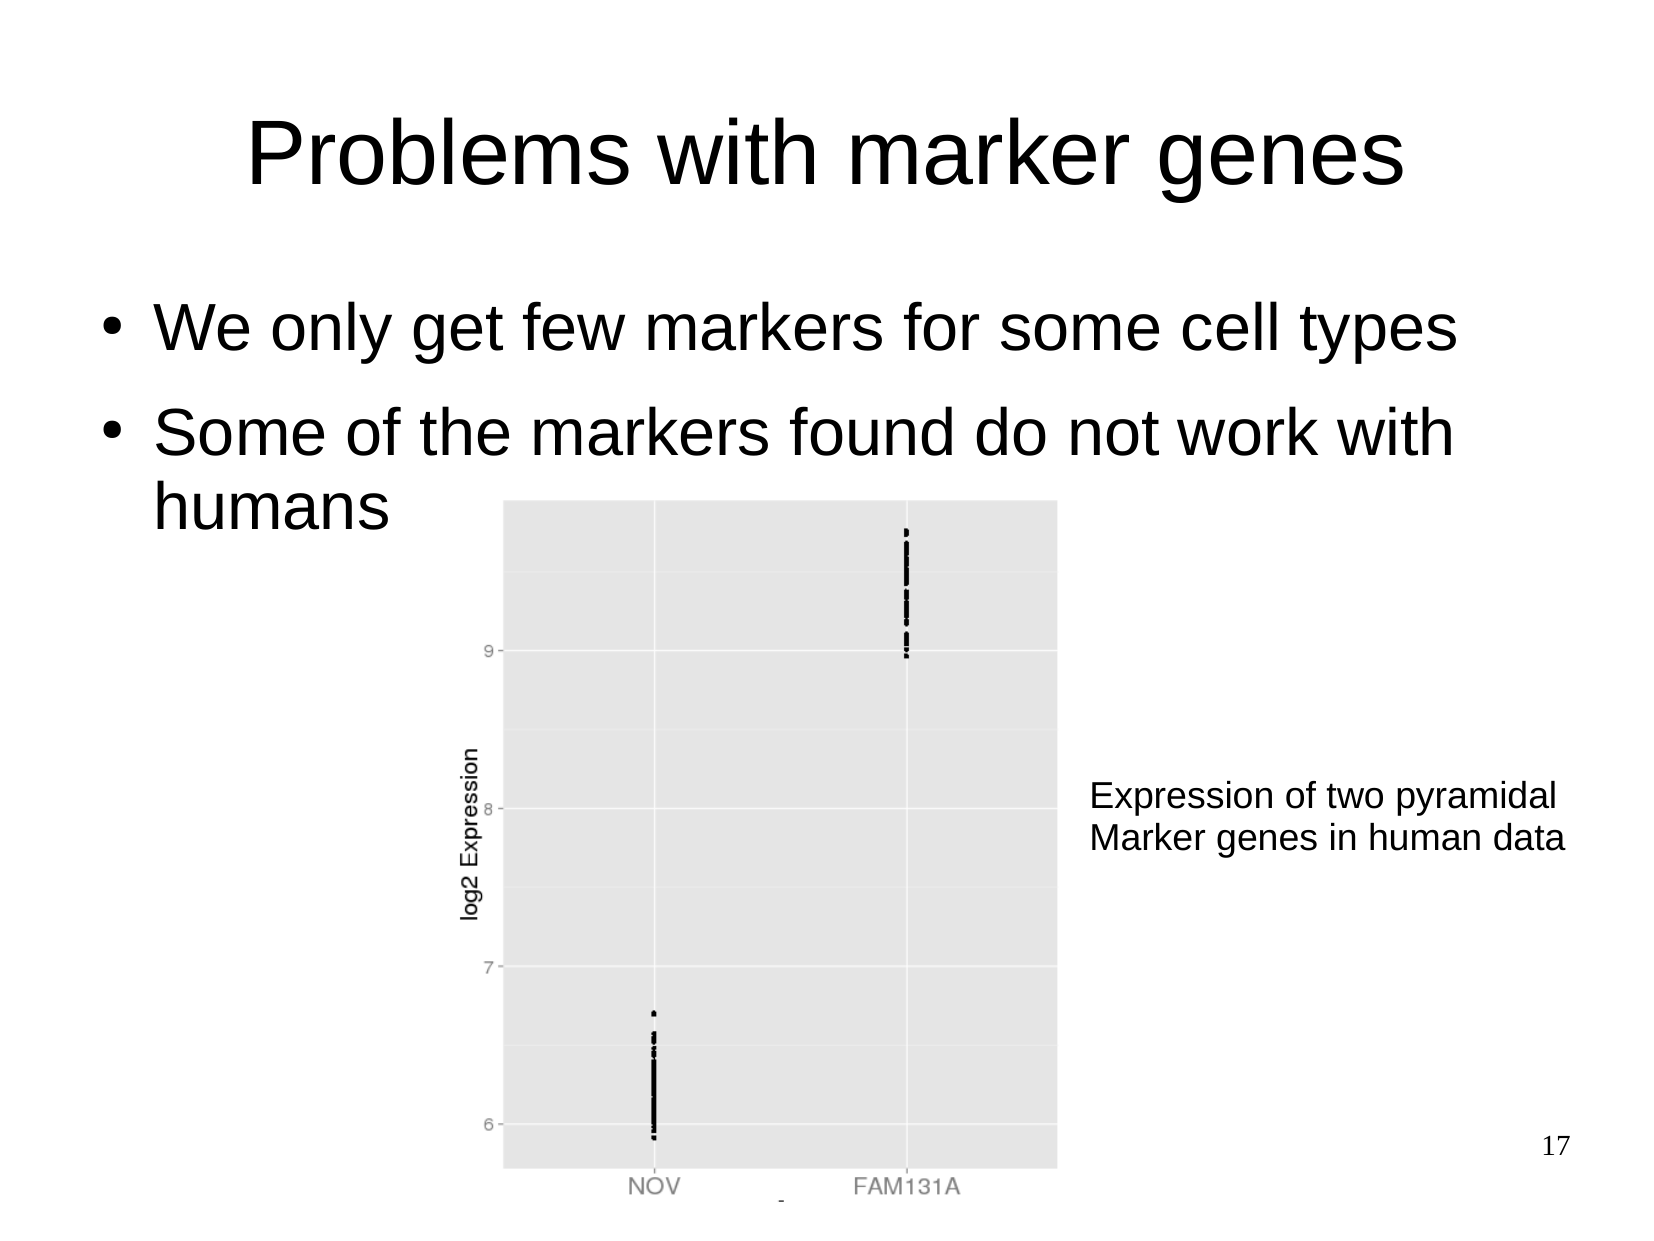

# Problems with marker genes
We only get few markers for some cell types
Some of the markers found do not work with humans
Expression of two pyramidal
Marker genes in human data
17